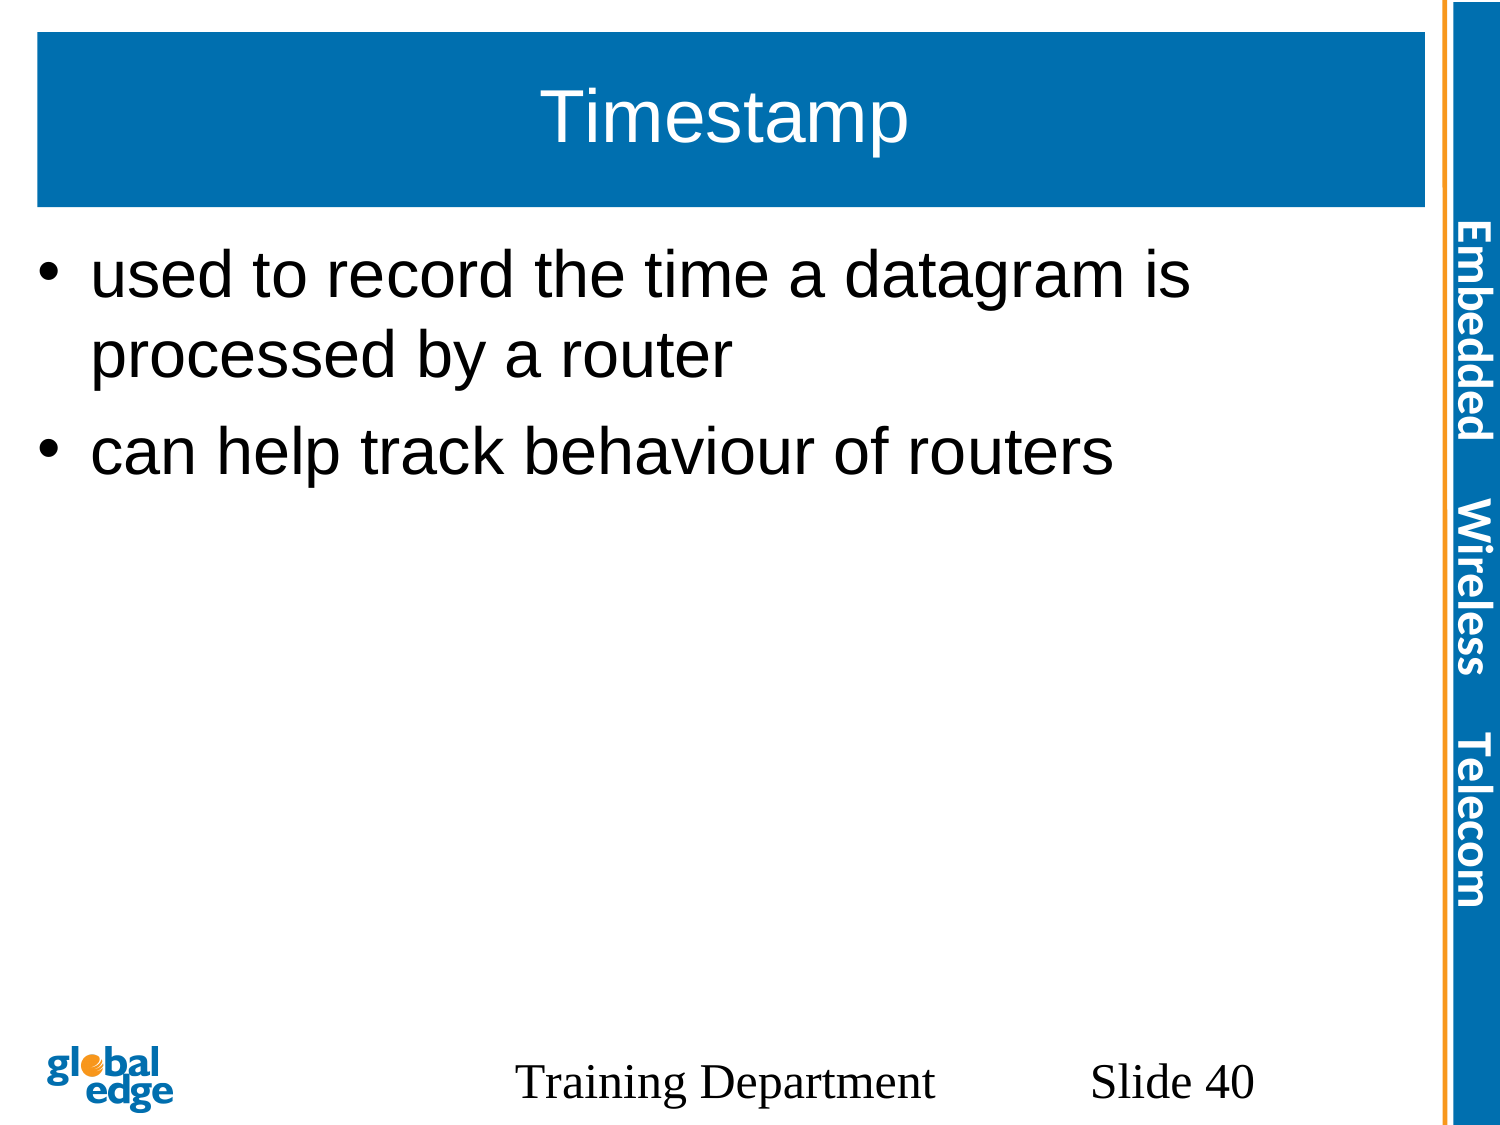

# Timestamp
used to record the time a datagram is processed by a router
can help track behaviour of routers
40